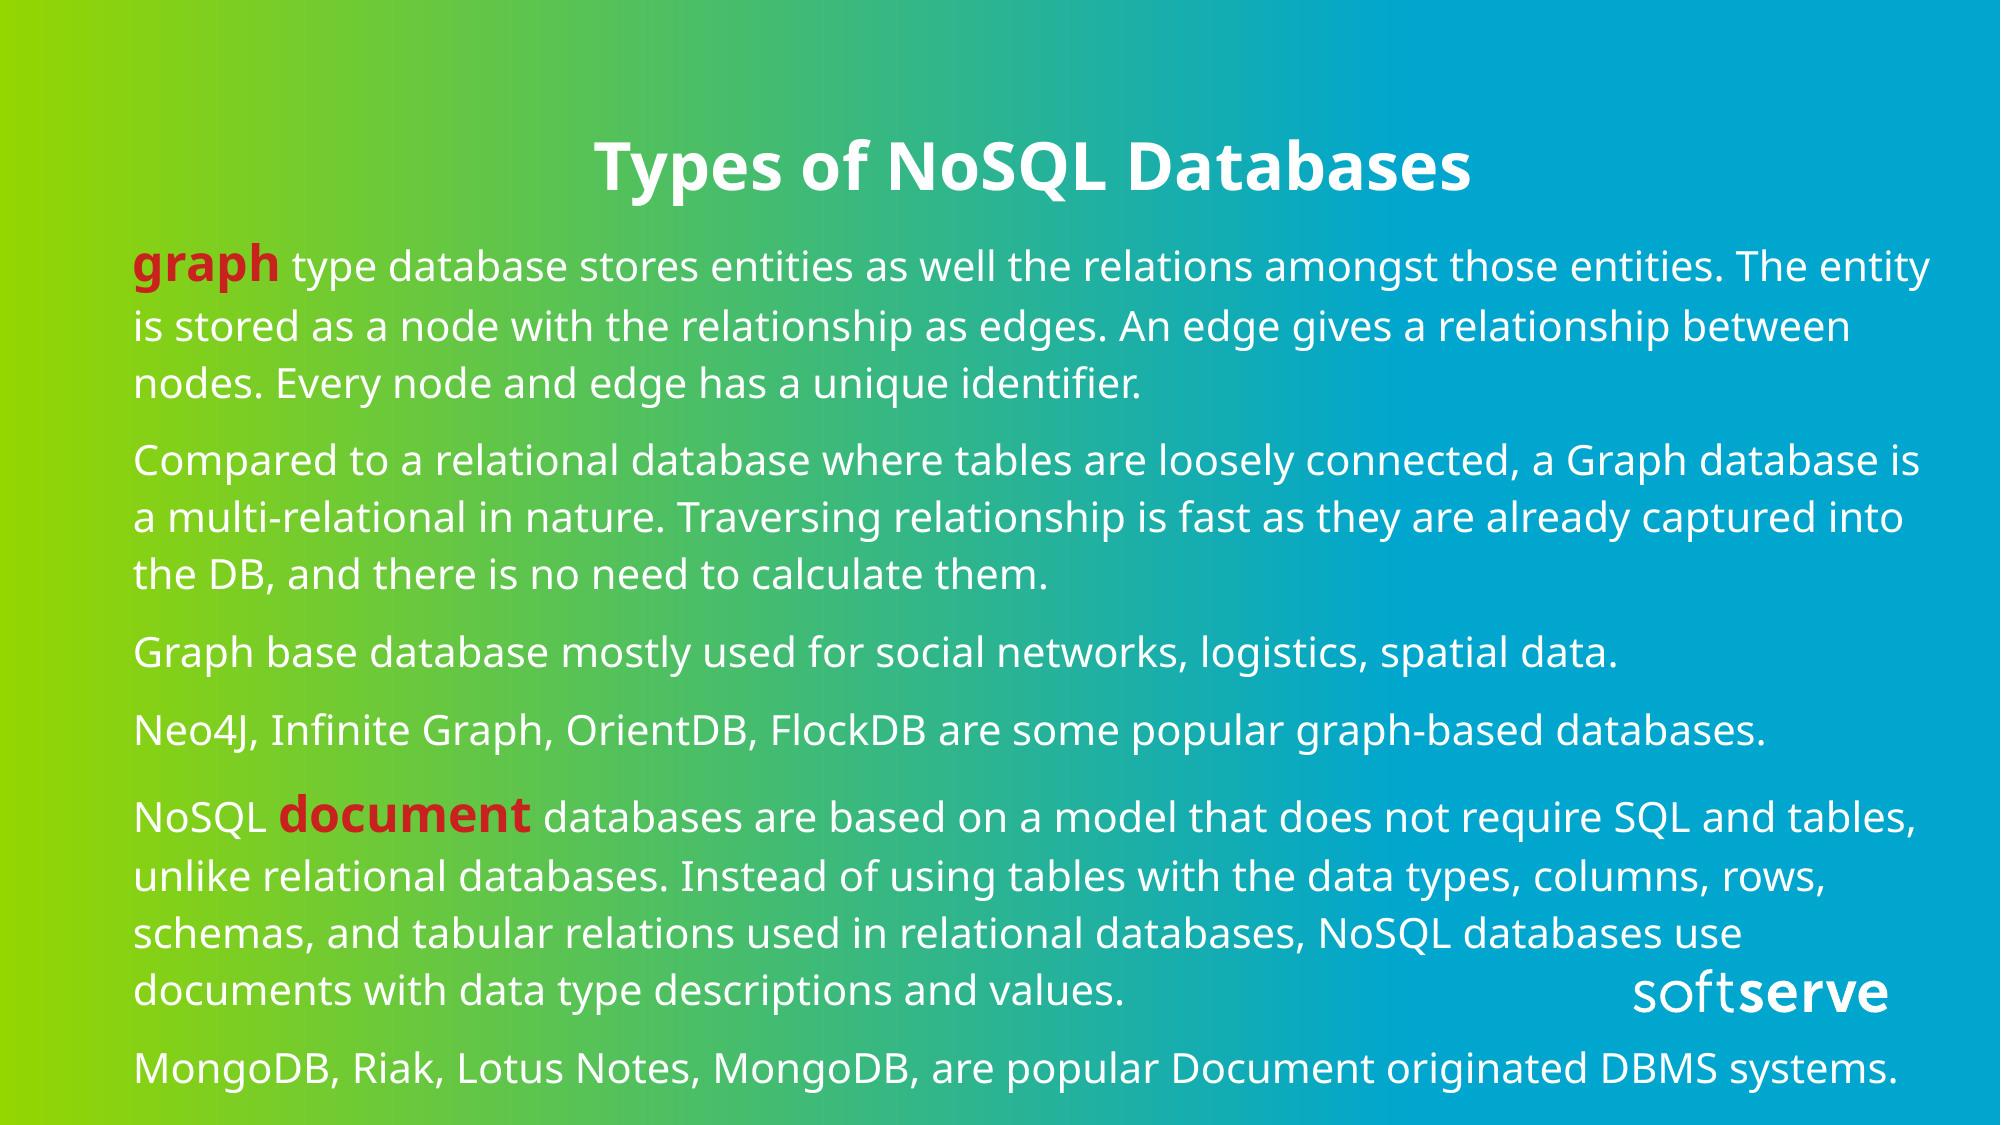

Types of NoSQL Databases
graph type database stores entities as well the relations amongst those entities. The entity is stored as a node with the relationship as edges. An edge gives a relationship between nodes. Every node and edge has a unique identifier.
Compared to a relational database where tables are loosely connected, a Graph database is a multi-relational in nature. Traversing relationship is fast as they are already captured into the DB, and there is no need to calculate them.
Graph base database mostly used for social networks, logistics, spatial data.
Neo4J, Infinite Graph, OrientDB, FlockDB are some popular graph-based databases.
NoSQL document databases are based on a model that does not require SQL and tables, unlike relational databases. Instead of using tables with the data types, columns, rows, schemas, and tabular relations used in relational databases, NoSQL databases use documents with data type descriptions and values.
MongoDB, Riak, Lotus Notes, MongoDB, are popular Document originated DBMS systems.